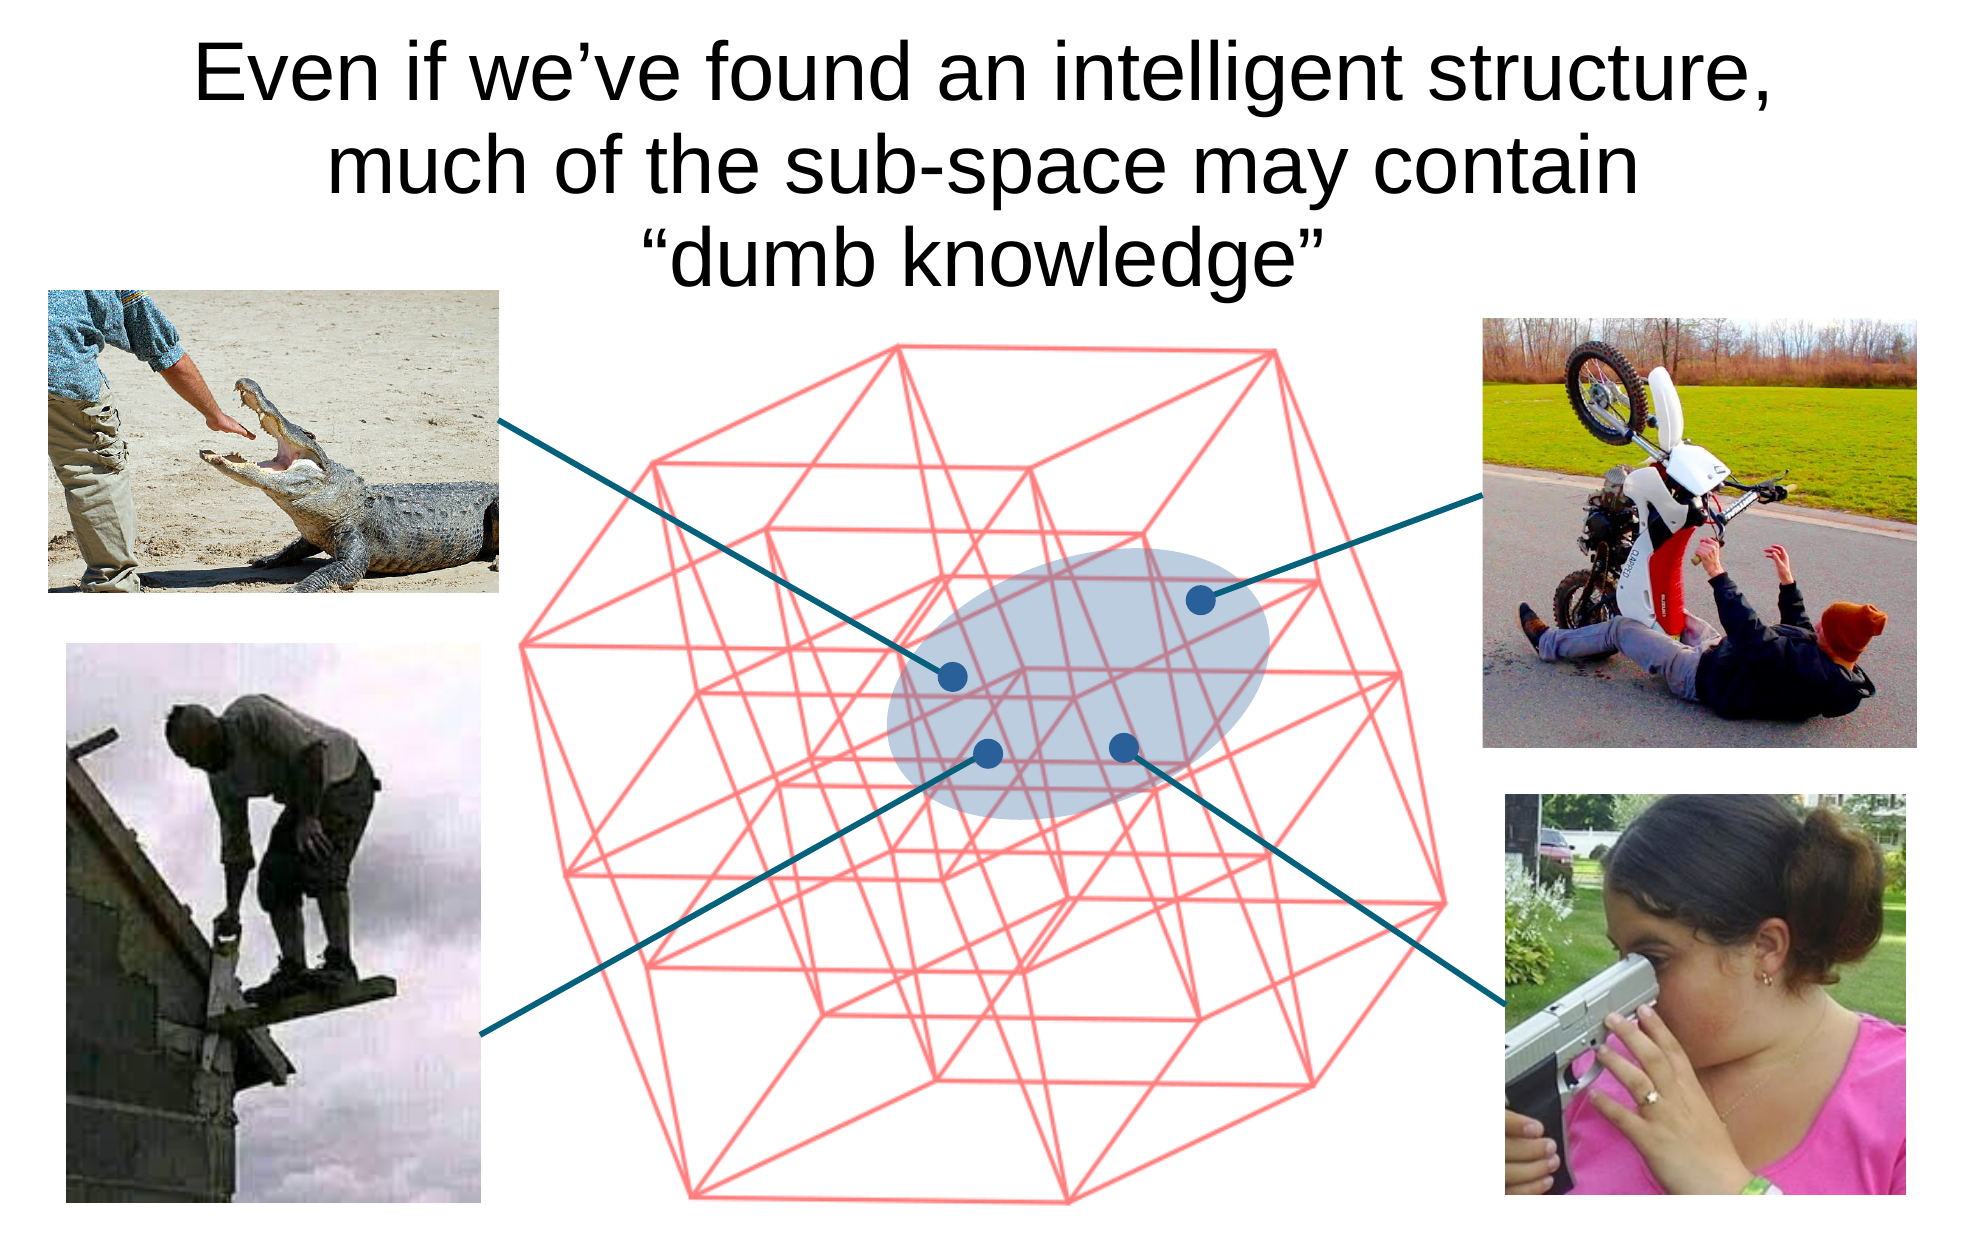

# Even if we’ve found an intelligent structure, much of the sub-space may contain “dumb knowledge”